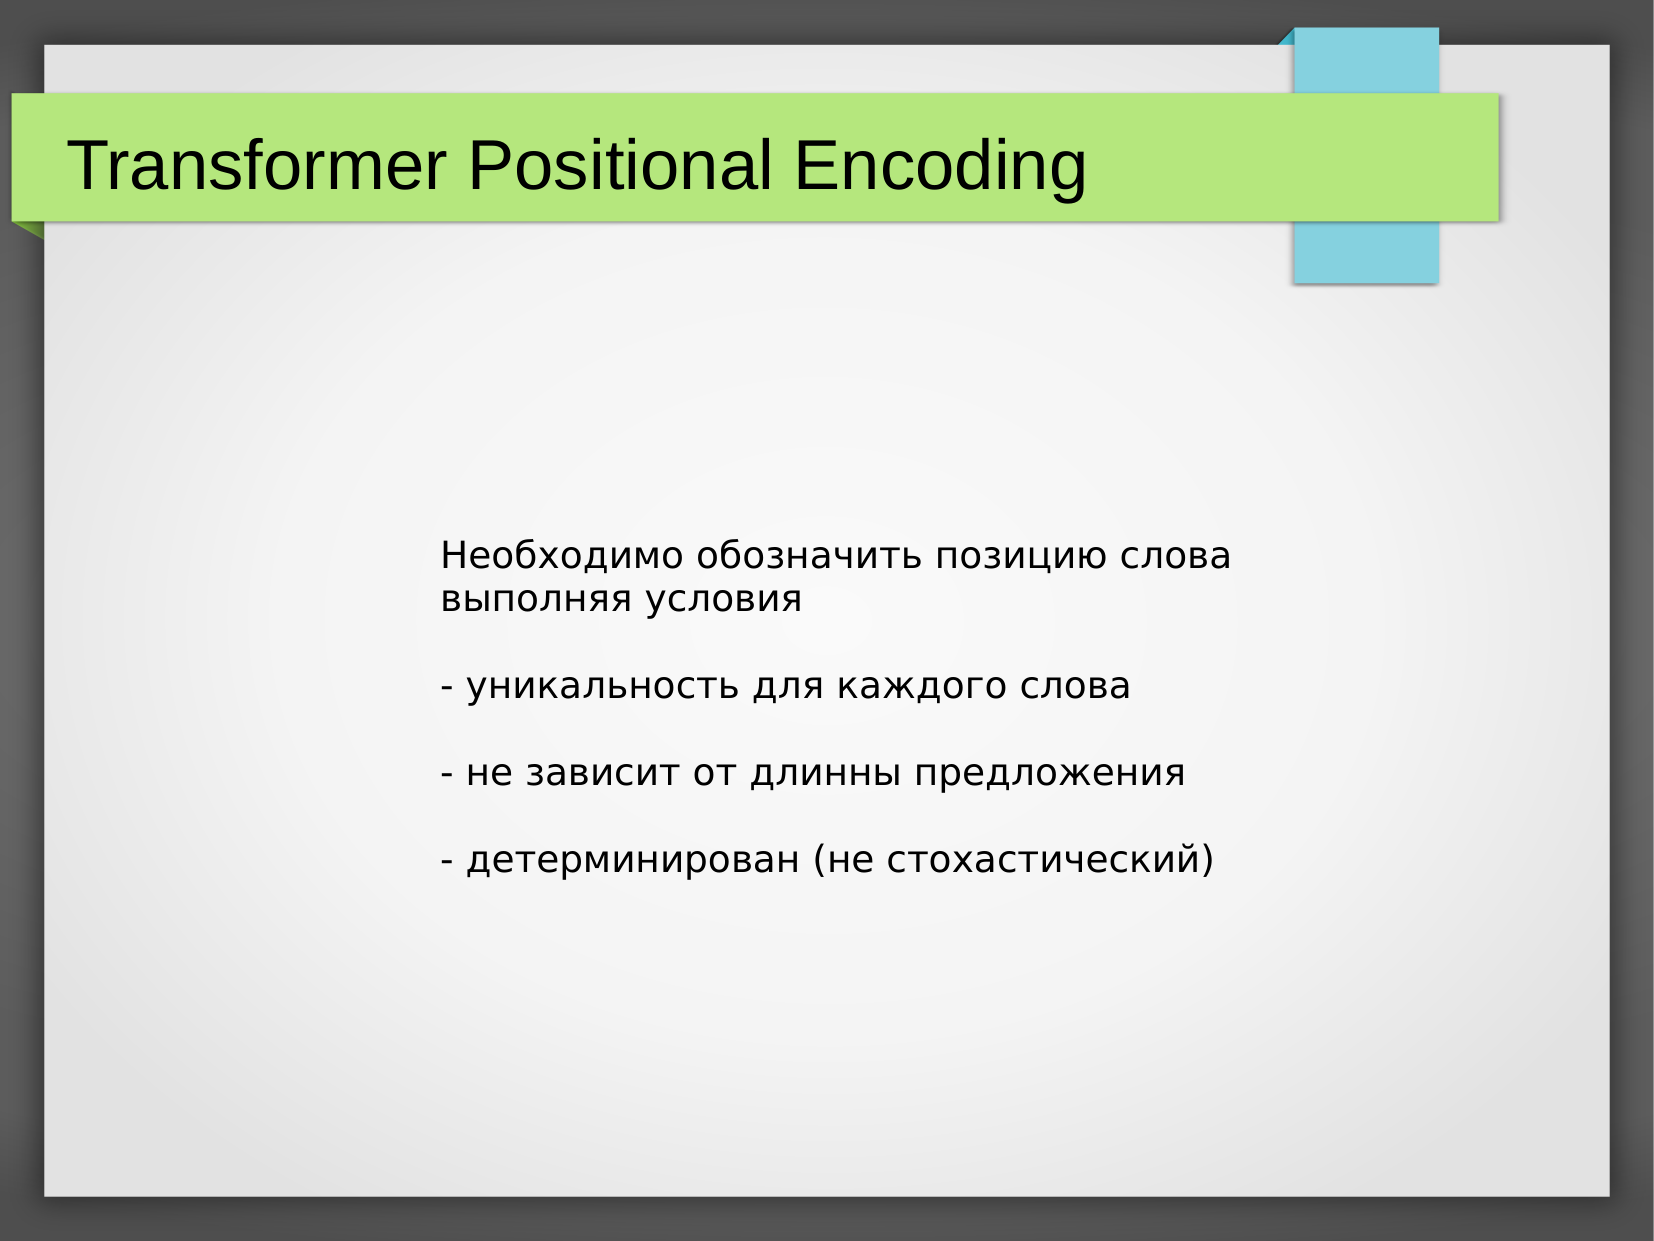

# Transformer Positional Encoding
Необходимо обозначить позицию слова
выполняя условия
- уникальность для каждого слова
- не зависит от длинны предложения
- детерминирован (не стохастический)